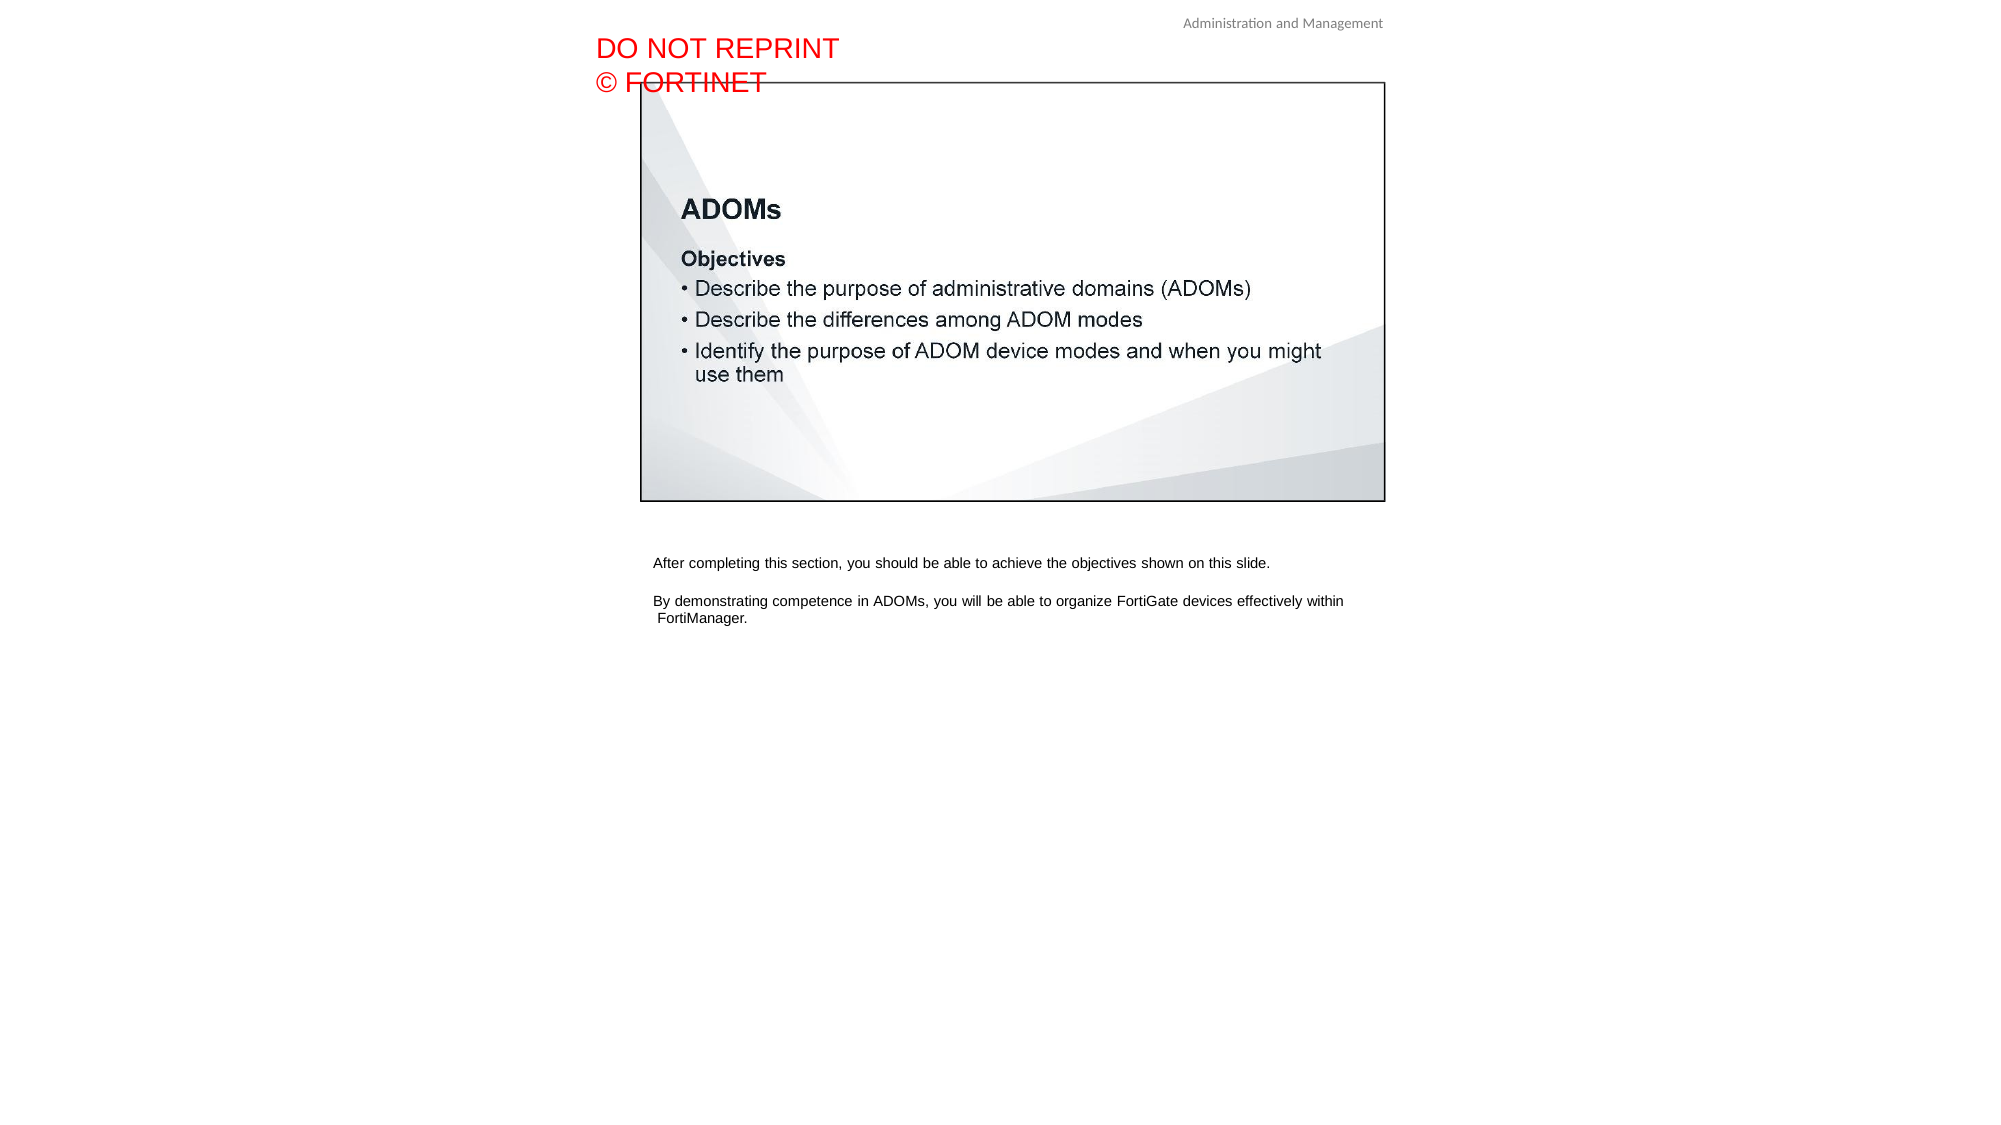

Administration and Management
DO NOT REPRINT
© FORTINET
After completing this section, you should be able to achieve the objectives shown on this slide.
By demonstrating competence in ADOMs, you will be able to organize FortiGate devices effectively within FortiManager.
FortiManager 6.2 Study Guide
1